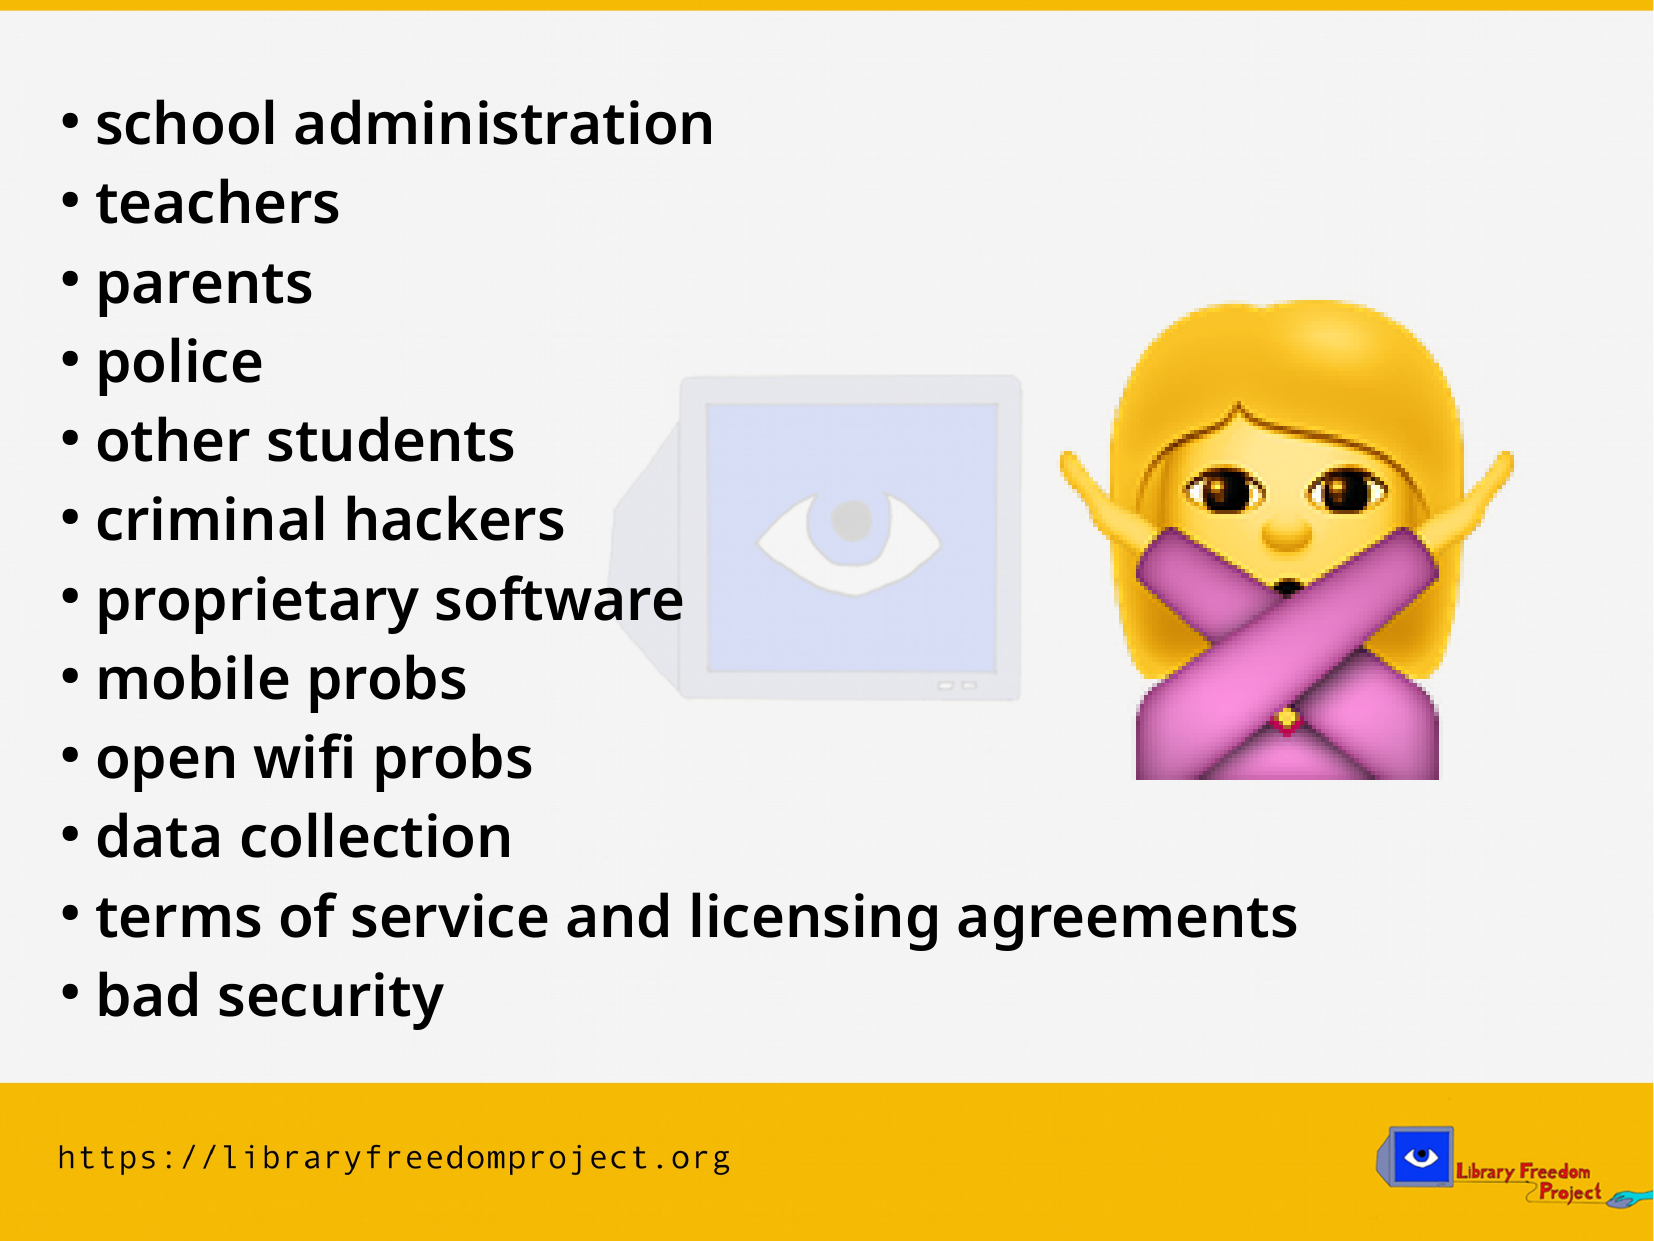

#
school administration
teachers
parents
police
other students
criminal hackers
proprietary software
mobile probs
open wifi probs
data collection
terms of service and licensing agreements
bad security